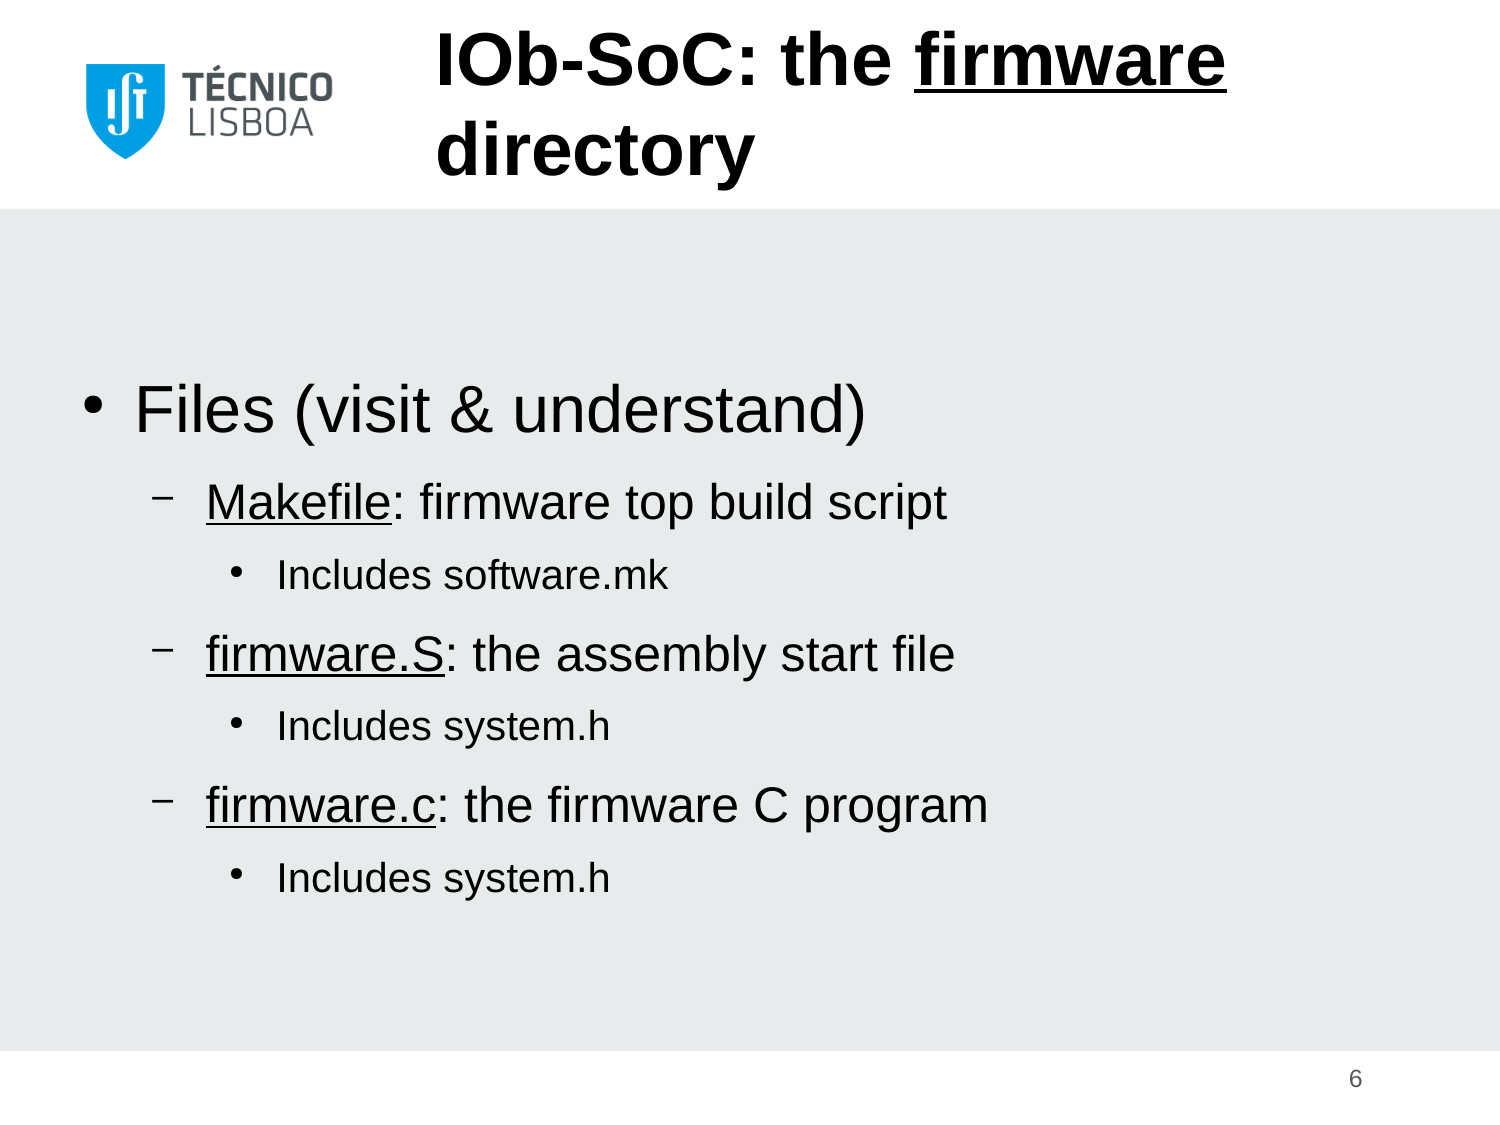

# IOb-SoC: the firmware directory
Files (visit & understand)
Makefile: firmware top build script
Includes software.mk
firmware.S: the assembly start file
Includes system.h
firmware.c: the firmware C program
Includes system.h
6